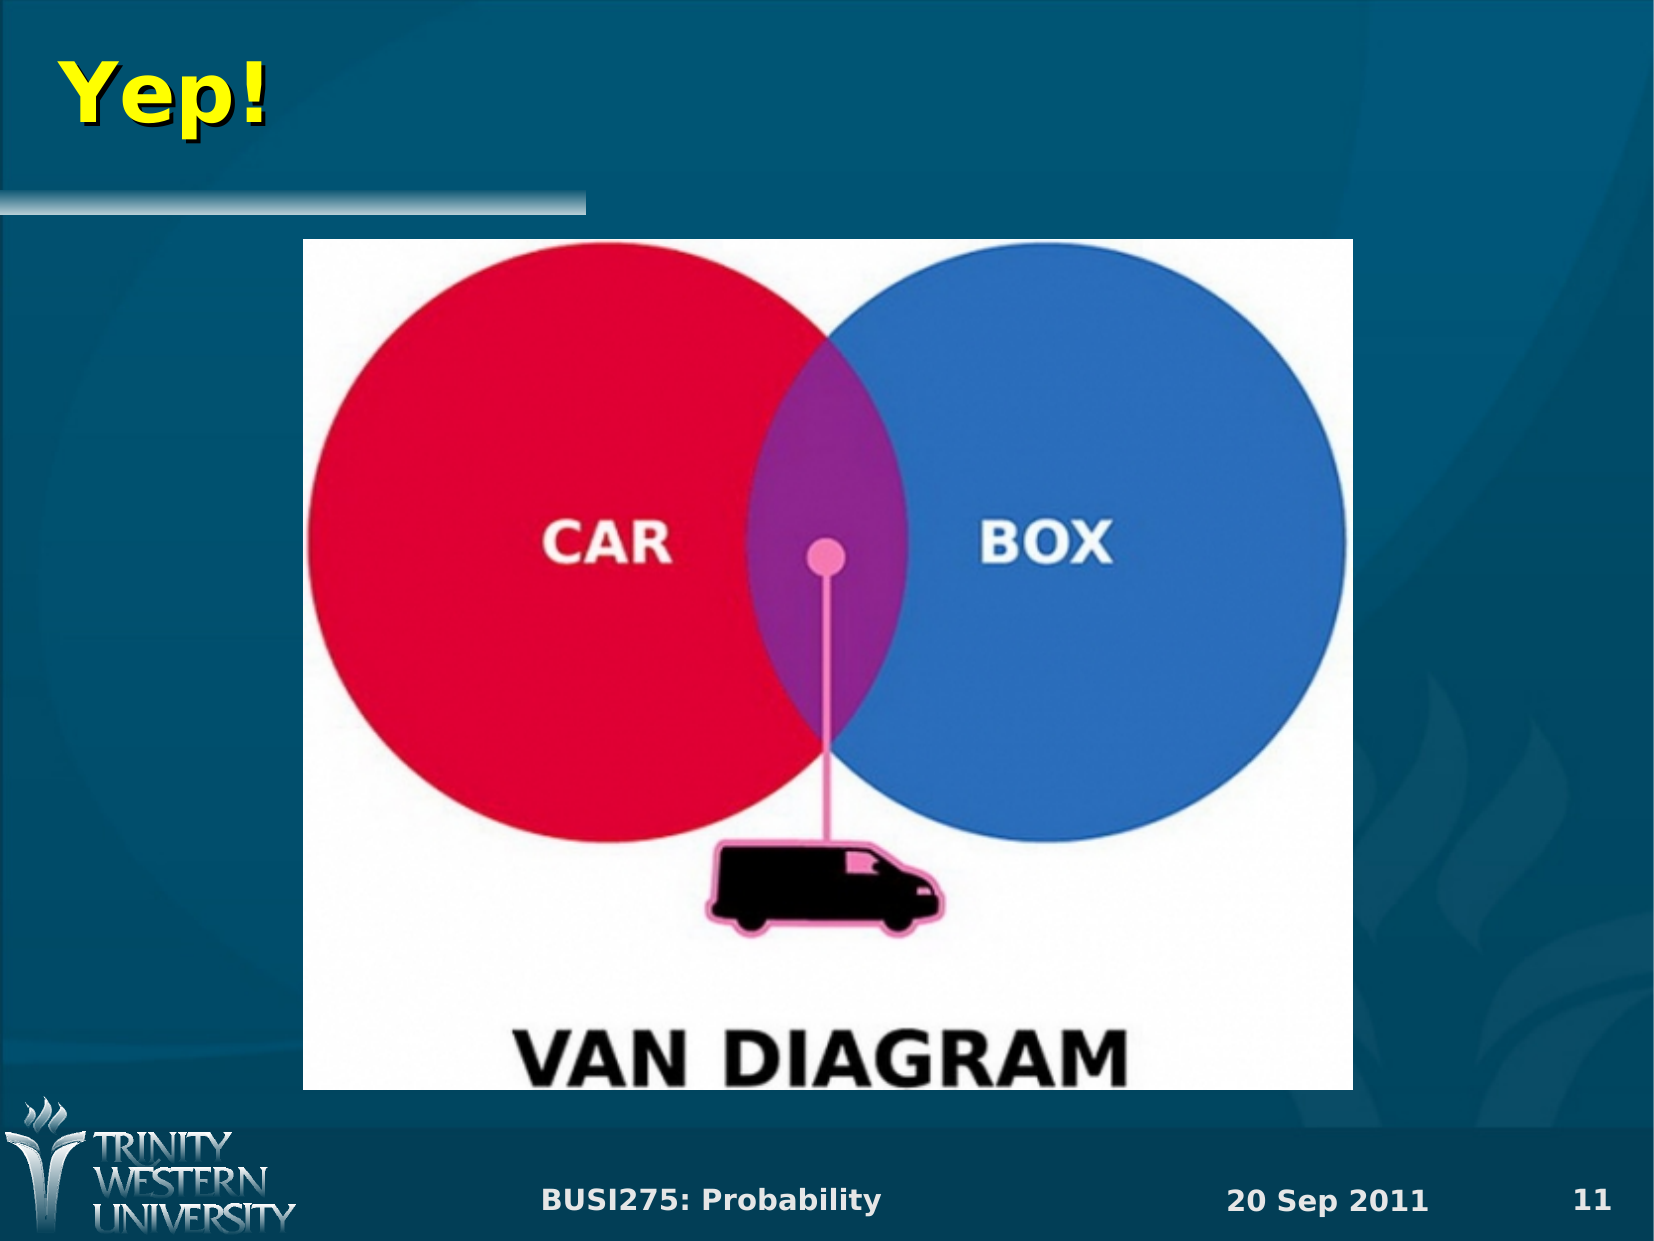

# Yep!
BUSI275: Probability
20 Sep 2011
11